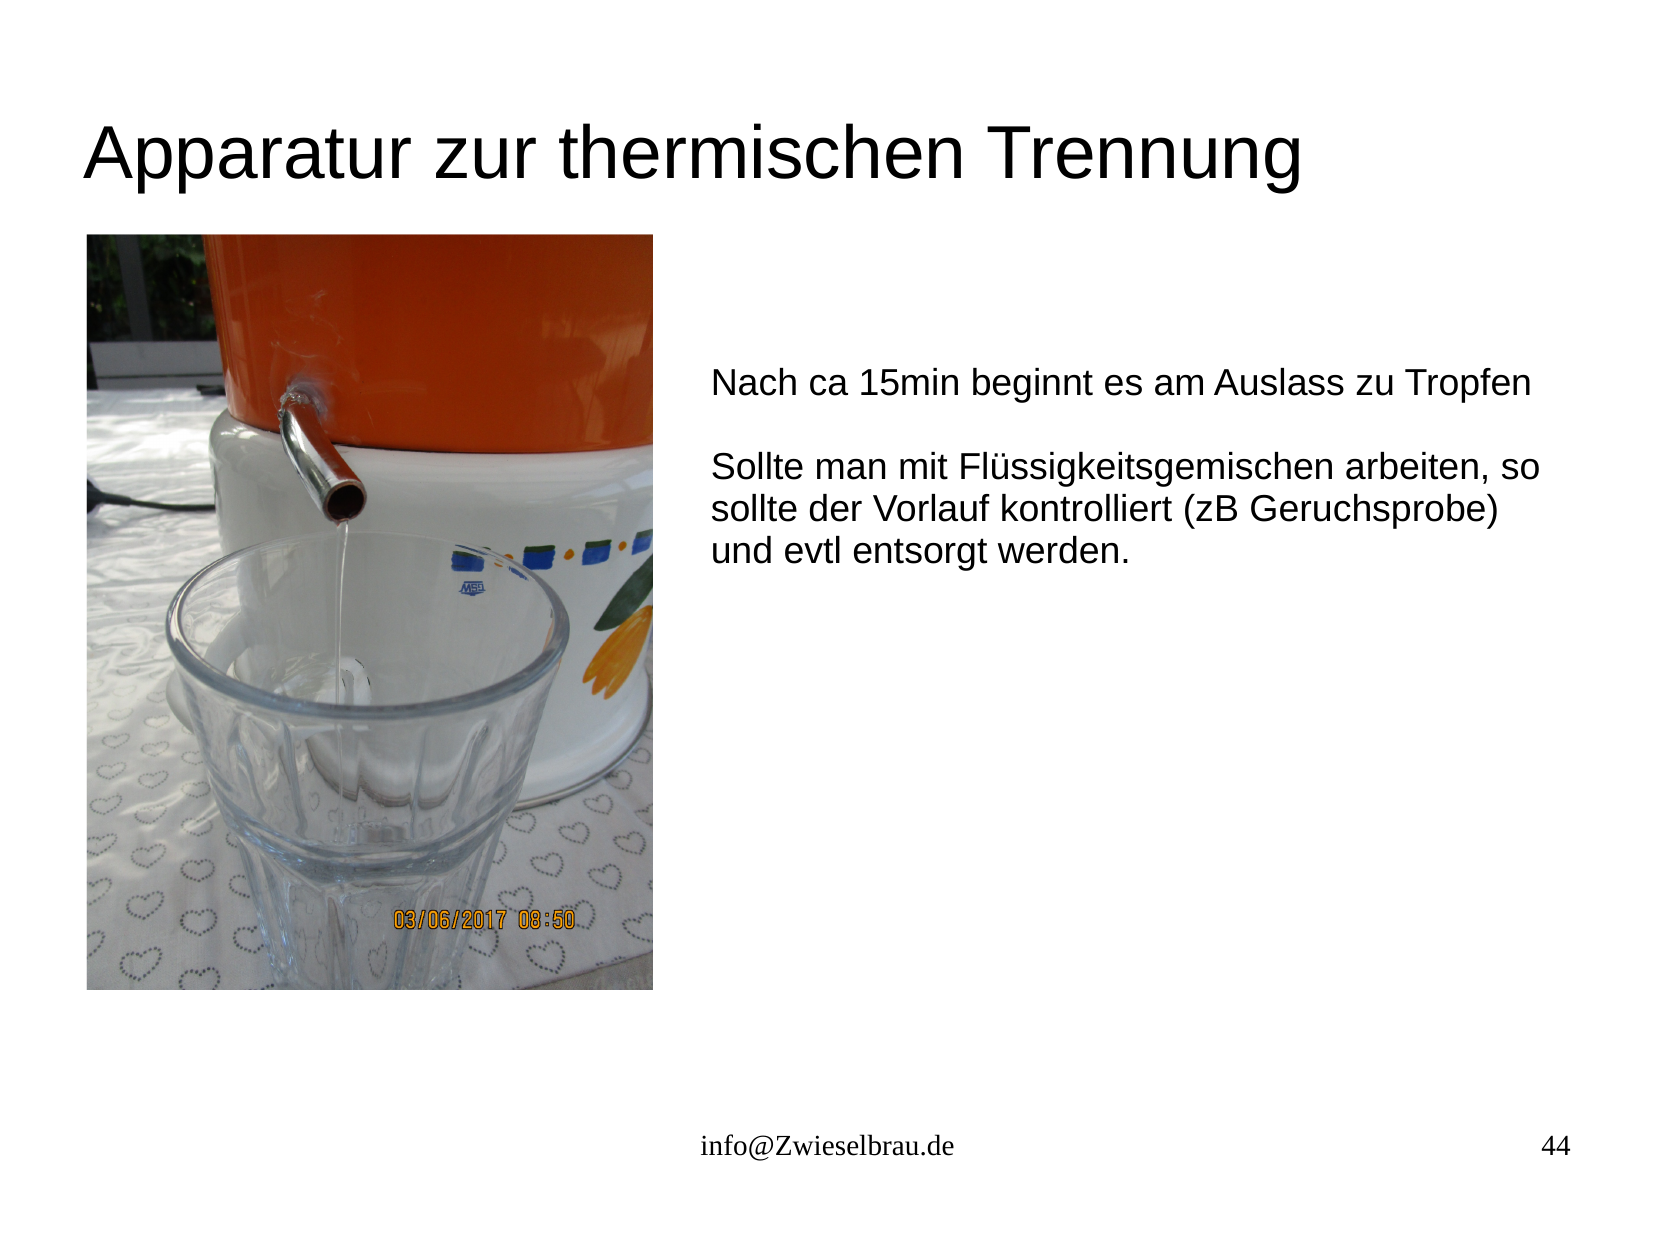

# Apparatur zur thermischen Trennung
Nach ca 15min beginnt es am Auslass zu Tropfen
Sollte man mit Flüssigkeitsgemischen arbeiten, so sollte der Vorlauf kontrolliert (zB Geruchsprobe) und evtl entsorgt werden.
info@Zwieselbrau.de
44